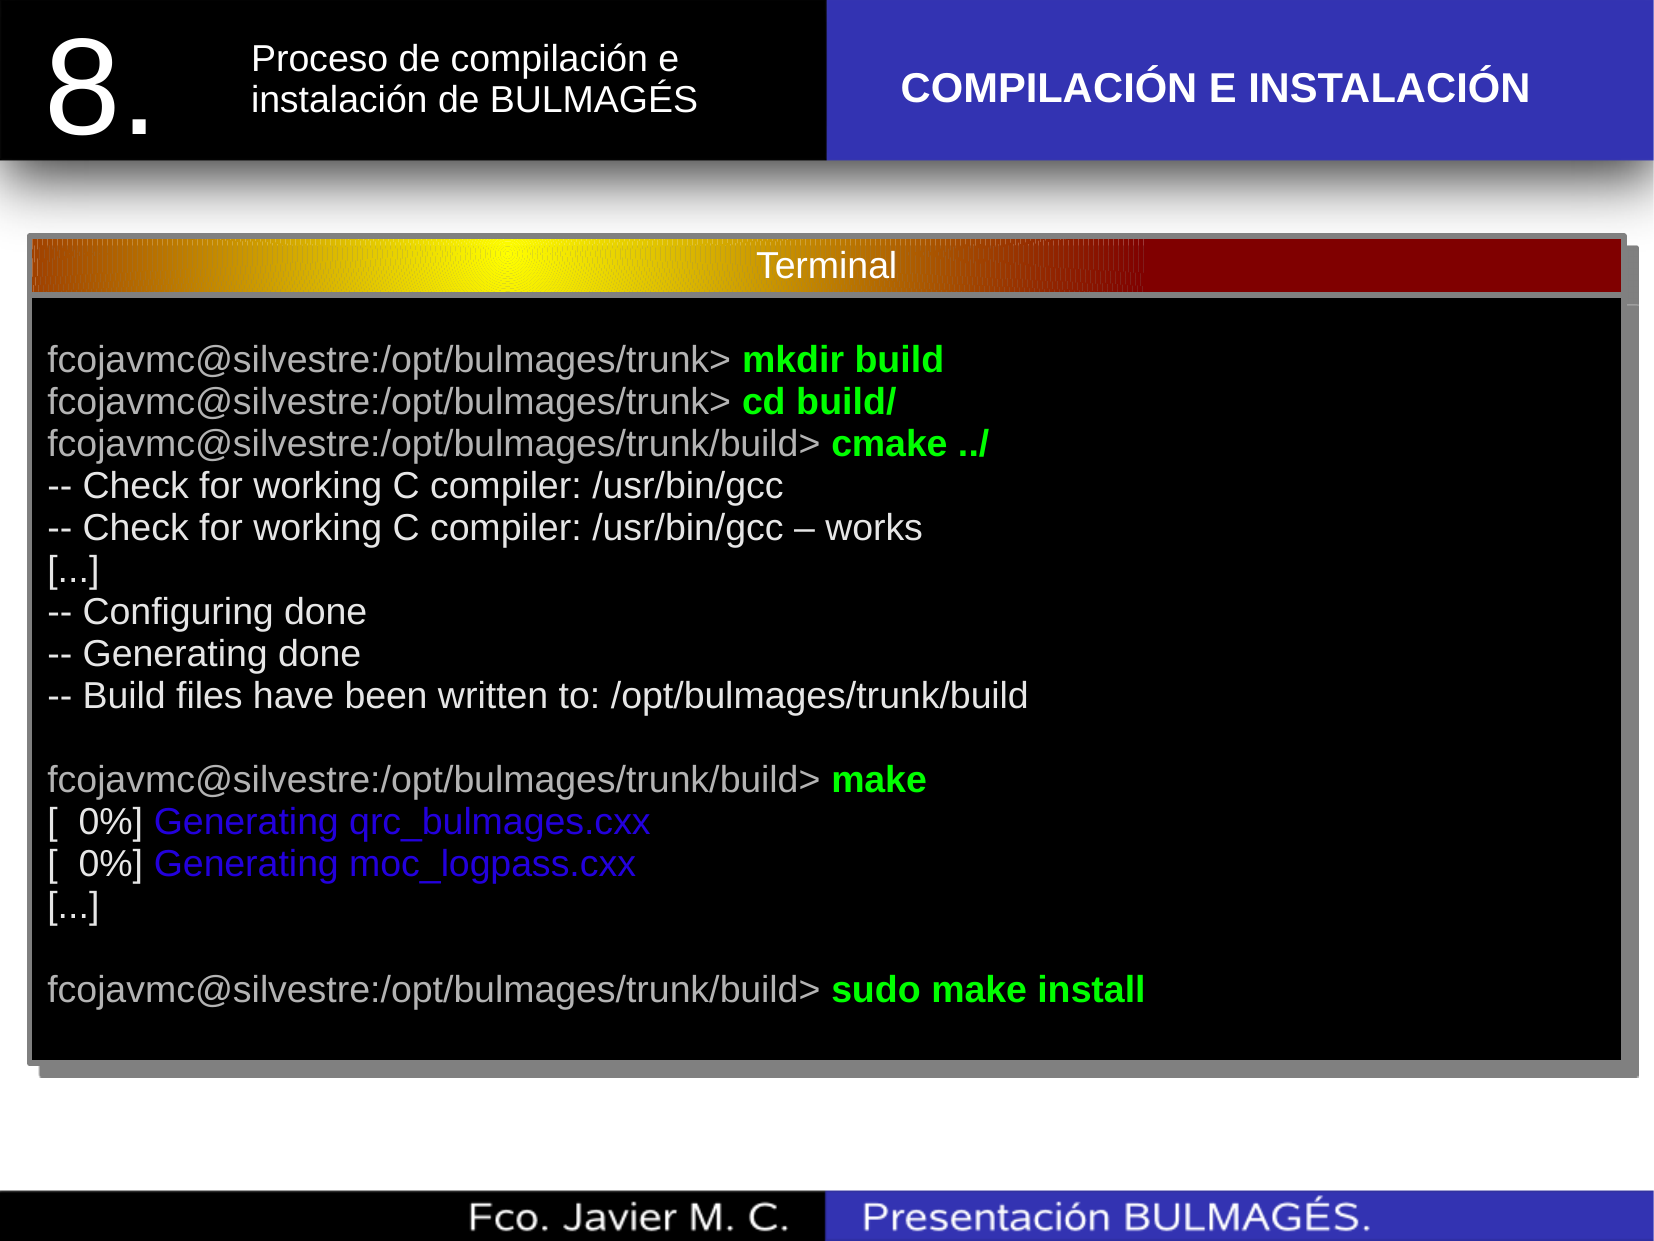

Proceso de compilación e instalación de BULMAGÉS
COMPILACIÓN E INSTALACIÓN
Terminal
fcojavmc@silvestre:/opt/bulmages/trunk> mkdir build
fcojavmc@silvestre:/opt/bulmages/trunk> cd build/
fcojavmc@silvestre:/opt/bulmages/trunk/build> cmake ../
-- Check for working C compiler: /usr/bin/gcc
-- Check for working C compiler: /usr/bin/gcc – works
[...]
-- Configuring done
-- Generating done
-- Build files have been written to: /opt/bulmages/trunk/build
fcojavmc@silvestre:/opt/bulmages/trunk/build> make
[ 0%] Generating qrc_bulmages.cxx
[ 0%] Generating moc_logpass.cxx
[...]
fcojavmc@silvestre:/opt/bulmages/trunk/build> sudo make install